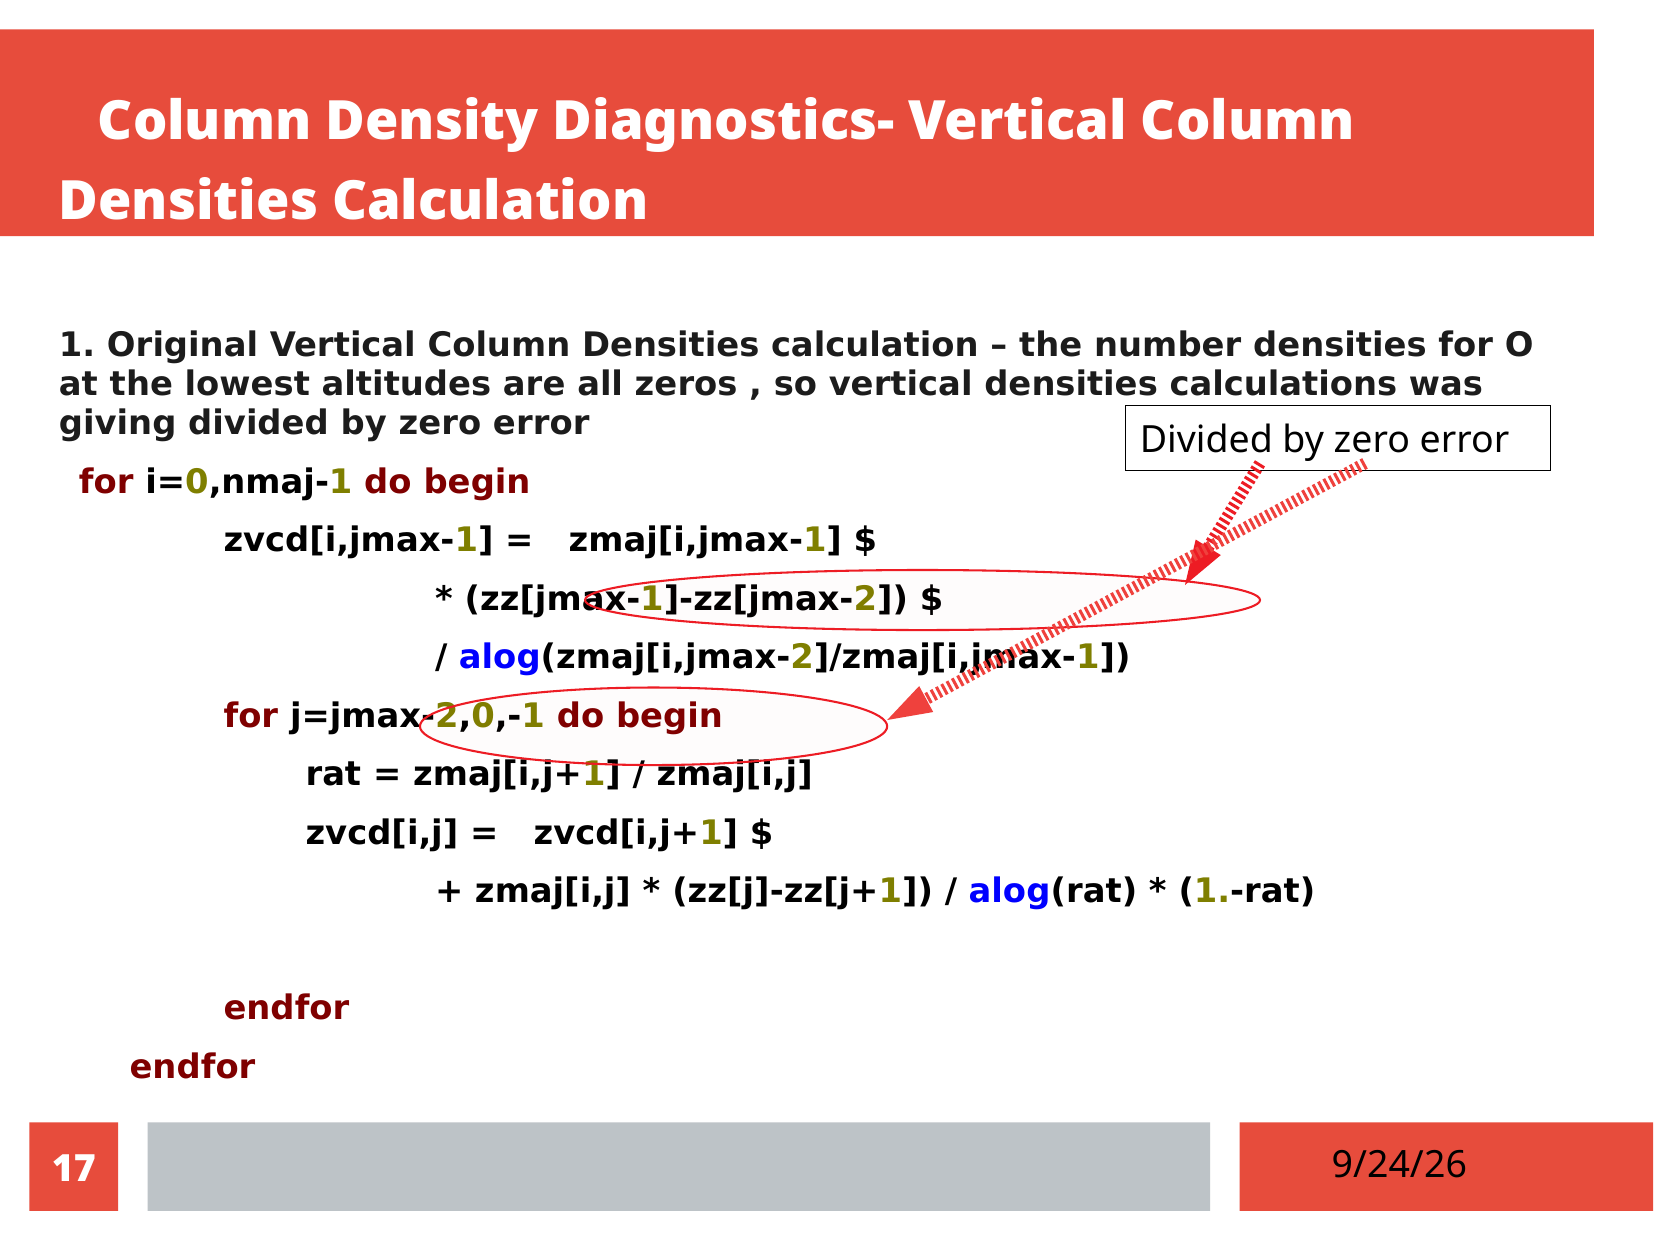

# Column Density Diagnostics- Vertical Column Densities Calculation
1. Original Vertical Column Densities calculation – the number densities for O at the lowest altitudes are all zeros , so vertical densities calculations was giving divided by zero error
 for i=0,nmaj-1 do begin
 zvcd[i,jmax-1] = zmaj[i,jmax-1] $
 * (zz[jmax-1]-zz[jmax-2]) $
 / alog(zmaj[i,jmax-2]/zmaj[i,jmax-1])
 for j=jmax-2,0,-1 do begin
 rat = zmaj[i,j+1] / zmaj[i,j]
 zvcd[i,j] = zvcd[i,j+1] $
 + zmaj[i,j] * (zz[j]-zz[j+1]) / alog(rat) * (1.-rat)
 endfor
 endfor
Divided by zero error
17